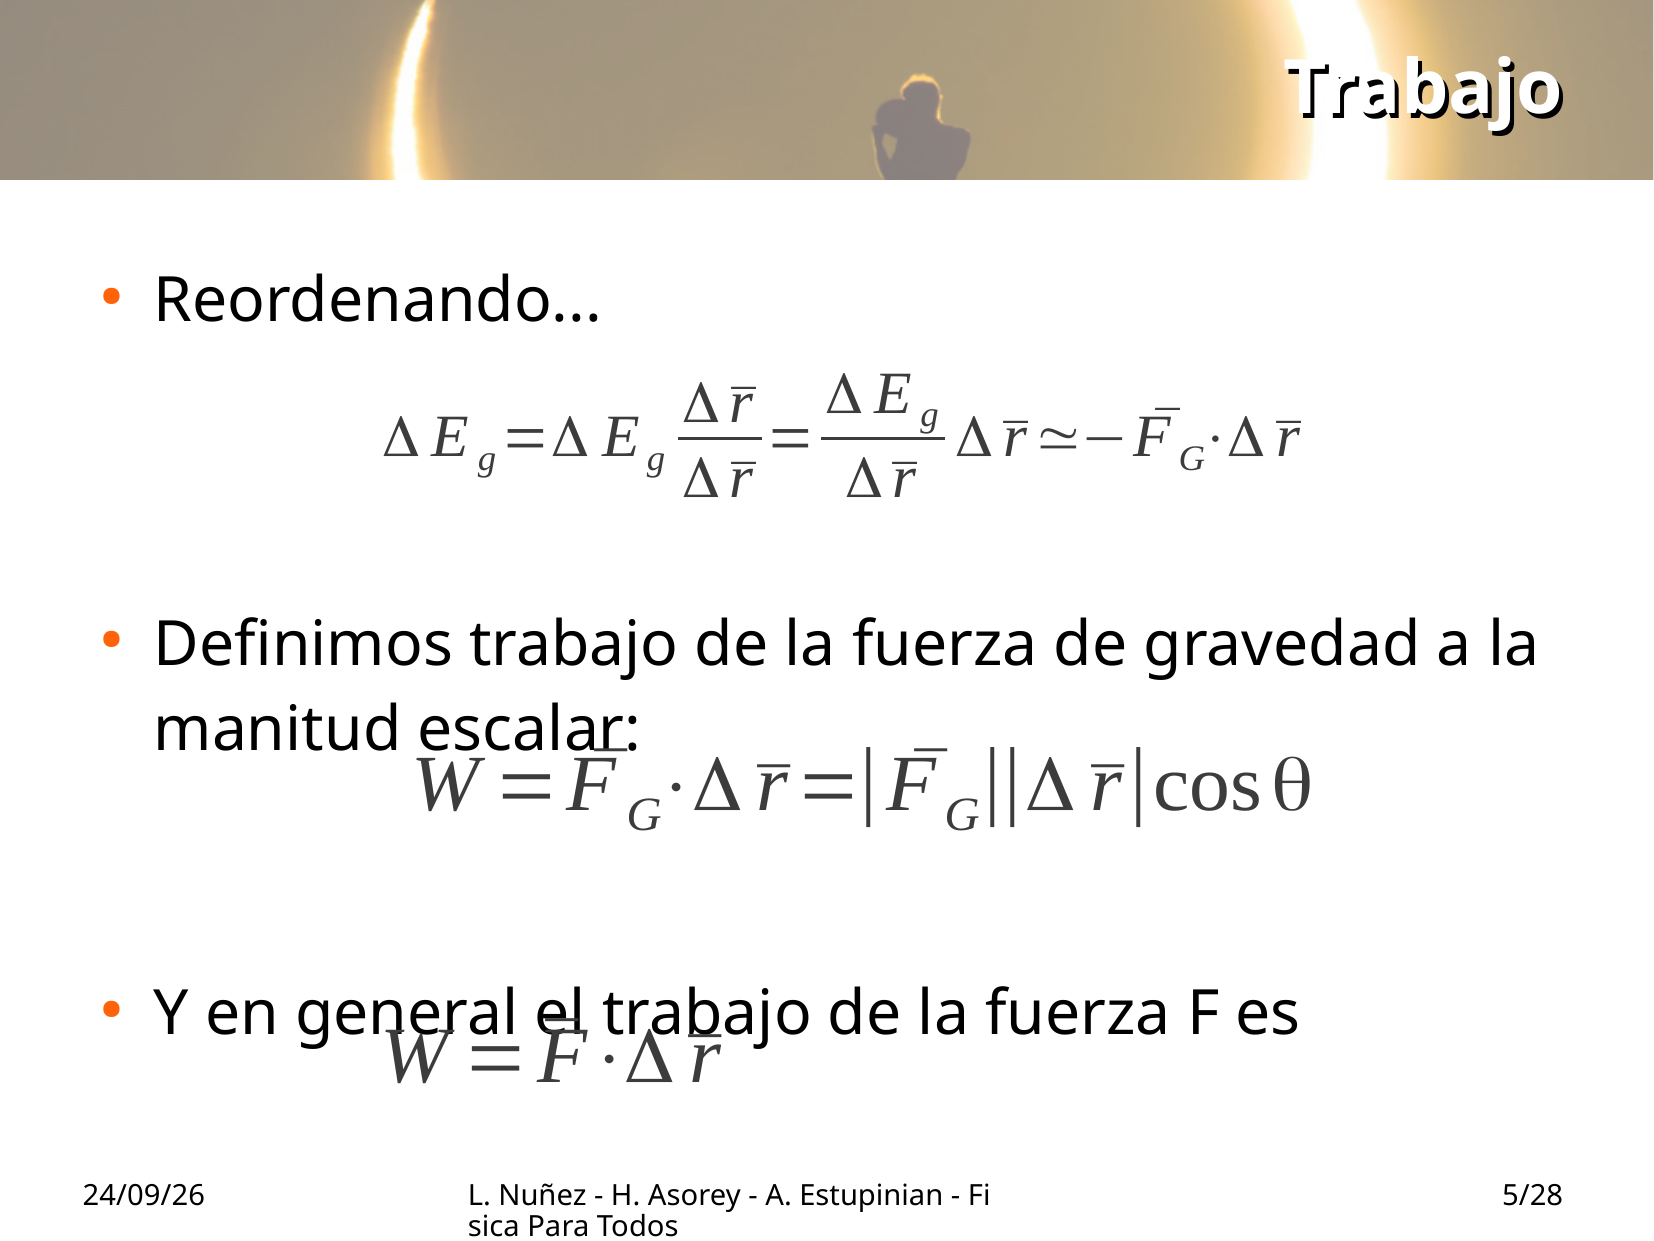

# Trabajo
Reordenando...
Definimos trabajo de la fuerza de gravedad a la manitud escalar:
Y en general el trabajo de la fuerza F es
L. Nuñez - H. Asorey - A. Estupinian - Fisica Para Todos
5